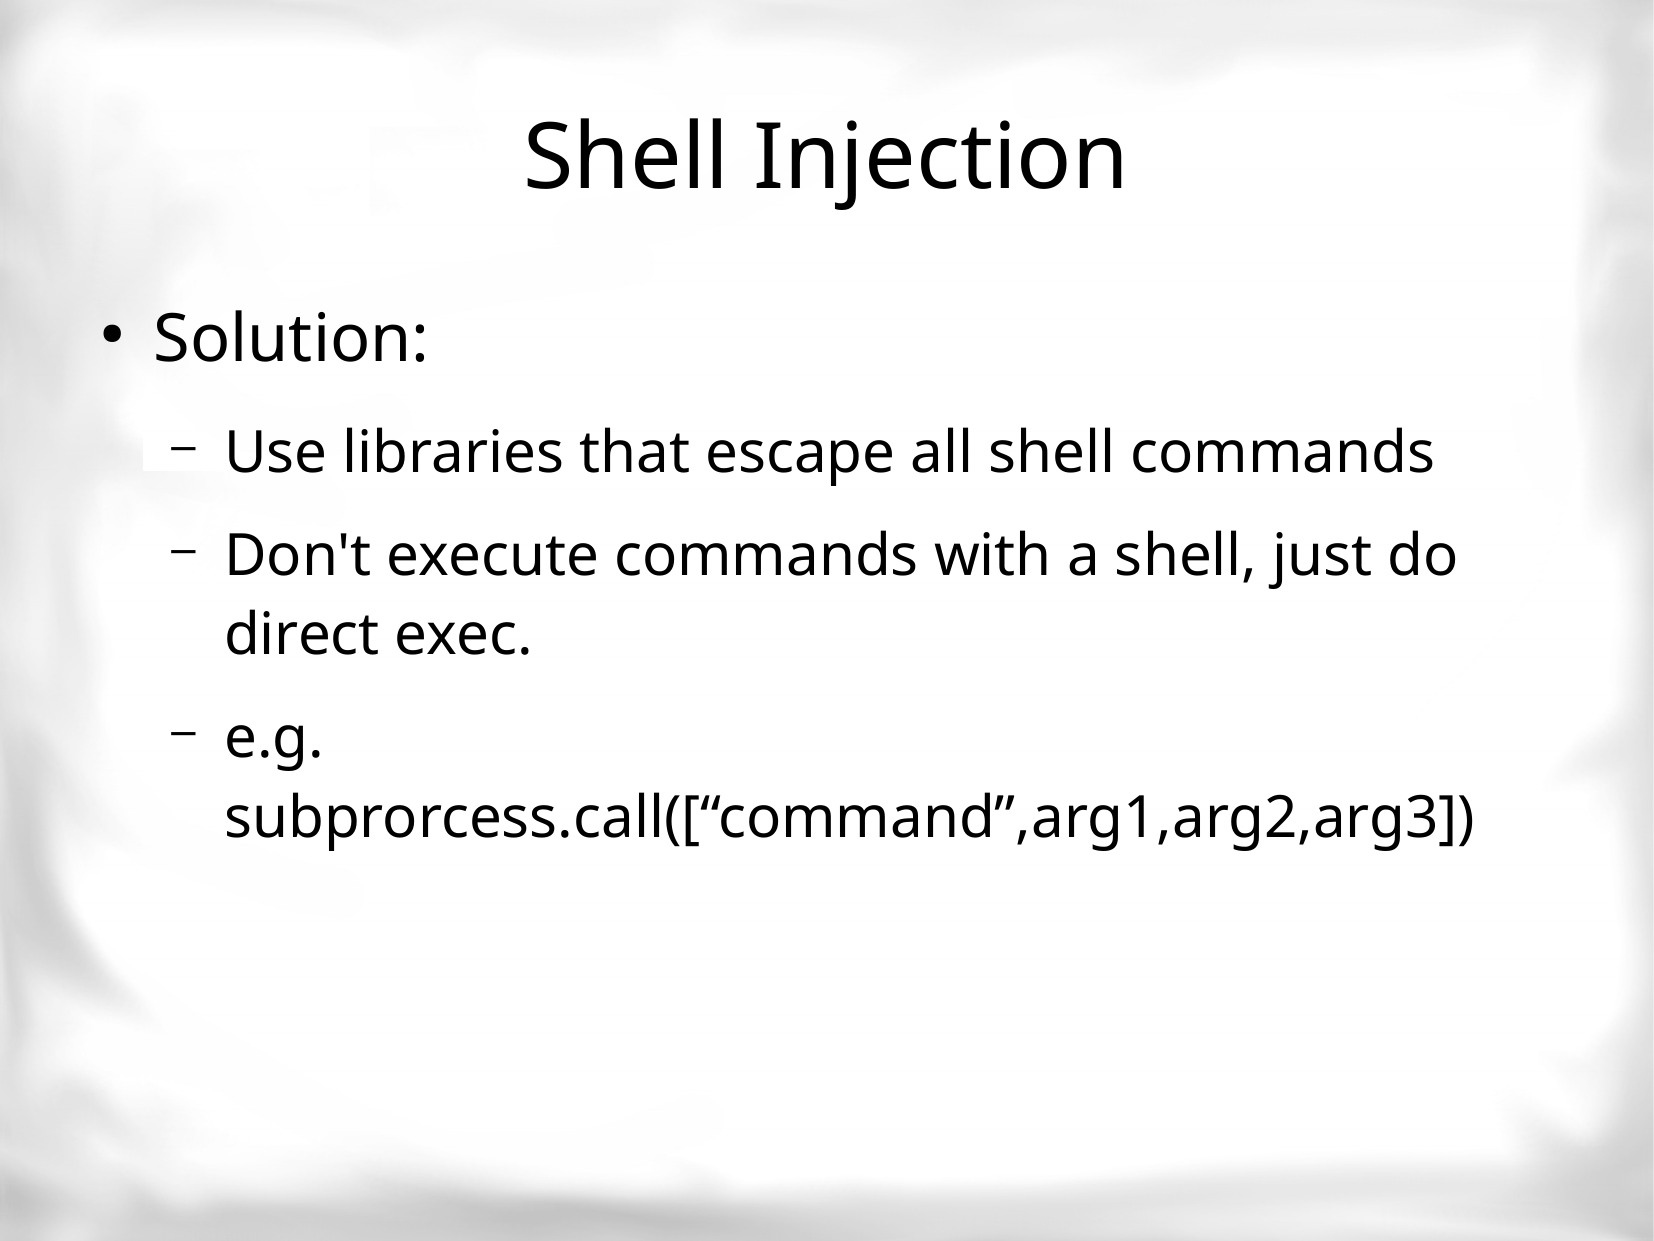

# Shell Injection
Solution:
Use libraries that escape all shell commands
Don't execute commands with a shell, just do direct exec.
e.g. subprorcess.call([“command”,arg1,arg2,arg3])